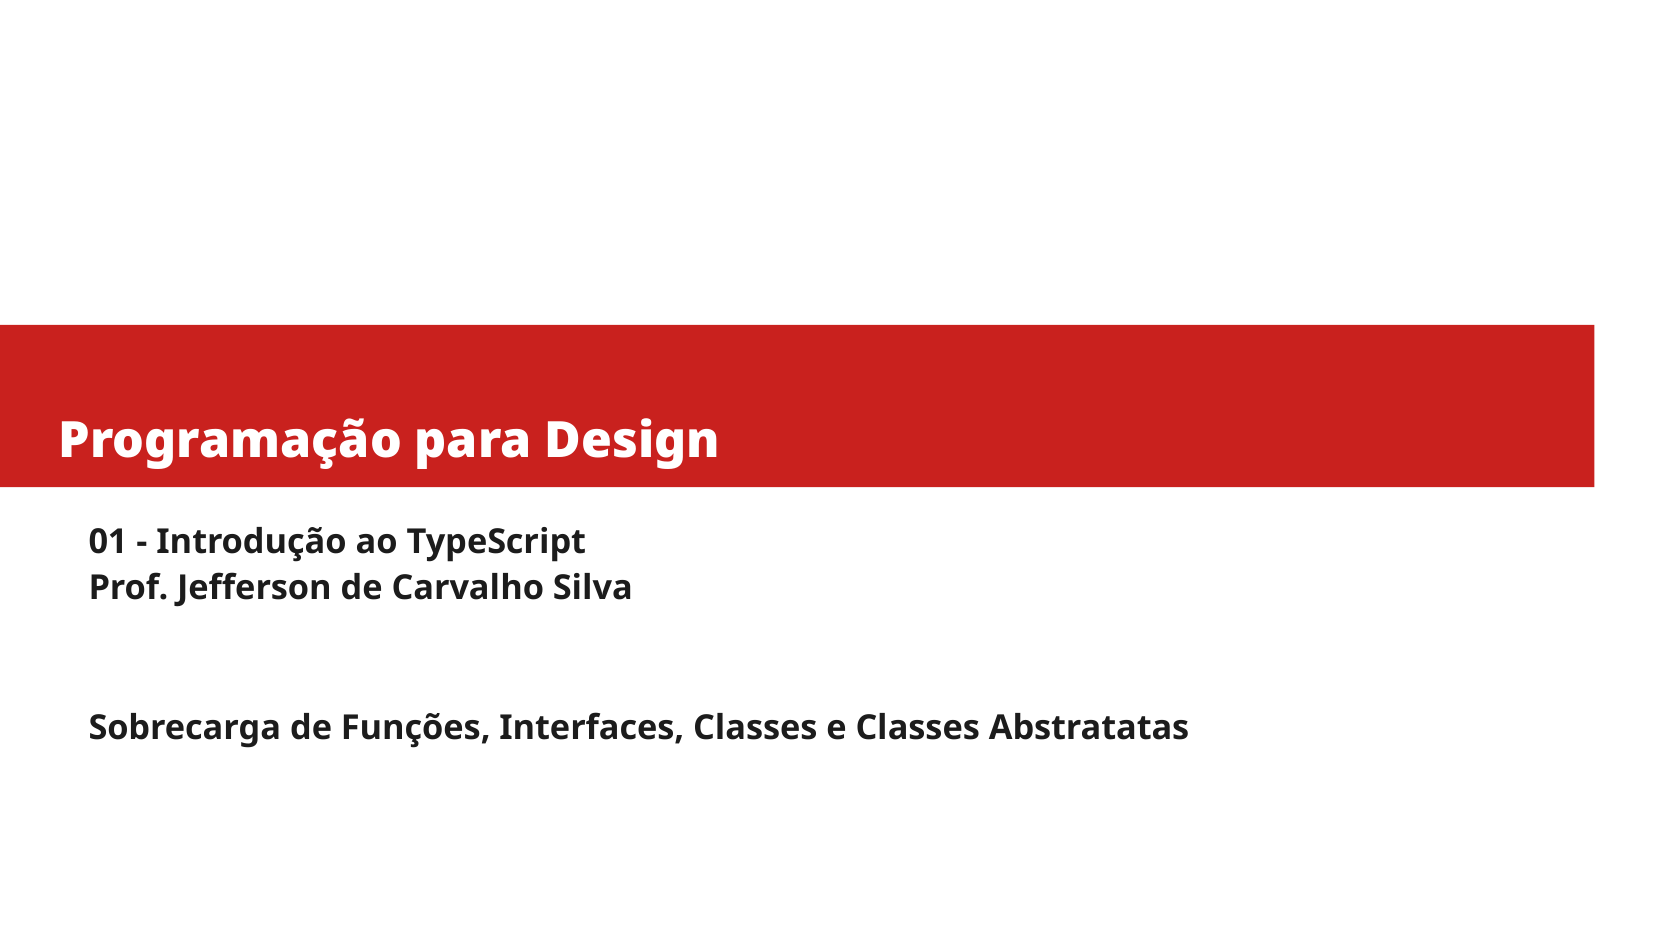

# Programação para Design
01 - Introdução ao TypeScript
Prof. Jefferson de Carvalho Silva
Sobrecarga de Funções, Interfaces, Classes e Classes Abstratatas